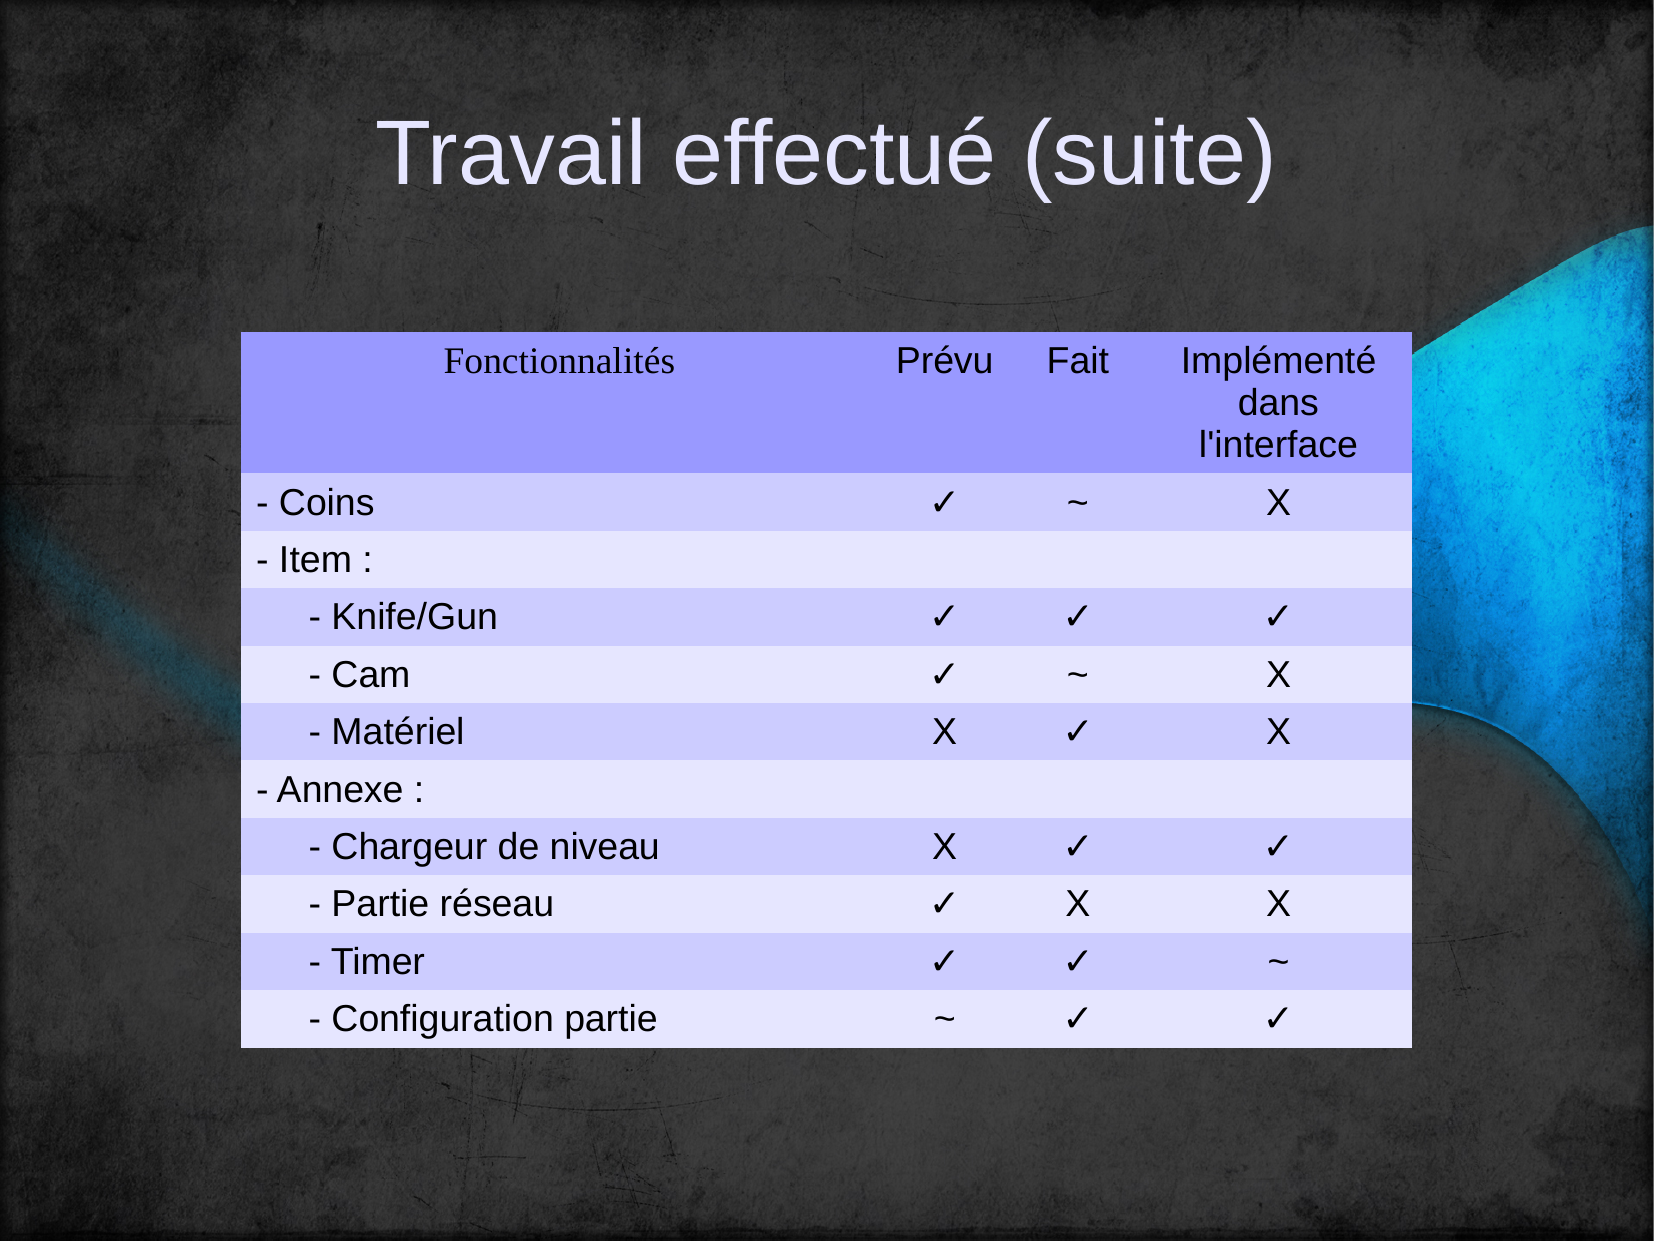

# Travail effectué (suite)
| Fonctionnalités | Prévu | Fait | Implémenté dans l'interface |
| --- | --- | --- | --- |
| - Coins | ✓ | ~ | X |
| - Item : | | | |
| - Knife/Gun | ✓ | ✓ | ✓ |
| - Cam | ✓ | ~ | X |
| - Matériel | X | ✓ | X |
| - Annexe : | | | |
| - Chargeur de niveau | X | ✓ | ✓ |
| - Partie réseau | ✓ | X | X |
| - Timer | ✓ | ✓ | ~ |
| - Configuration partie | ~ | ✓ | ✓ |